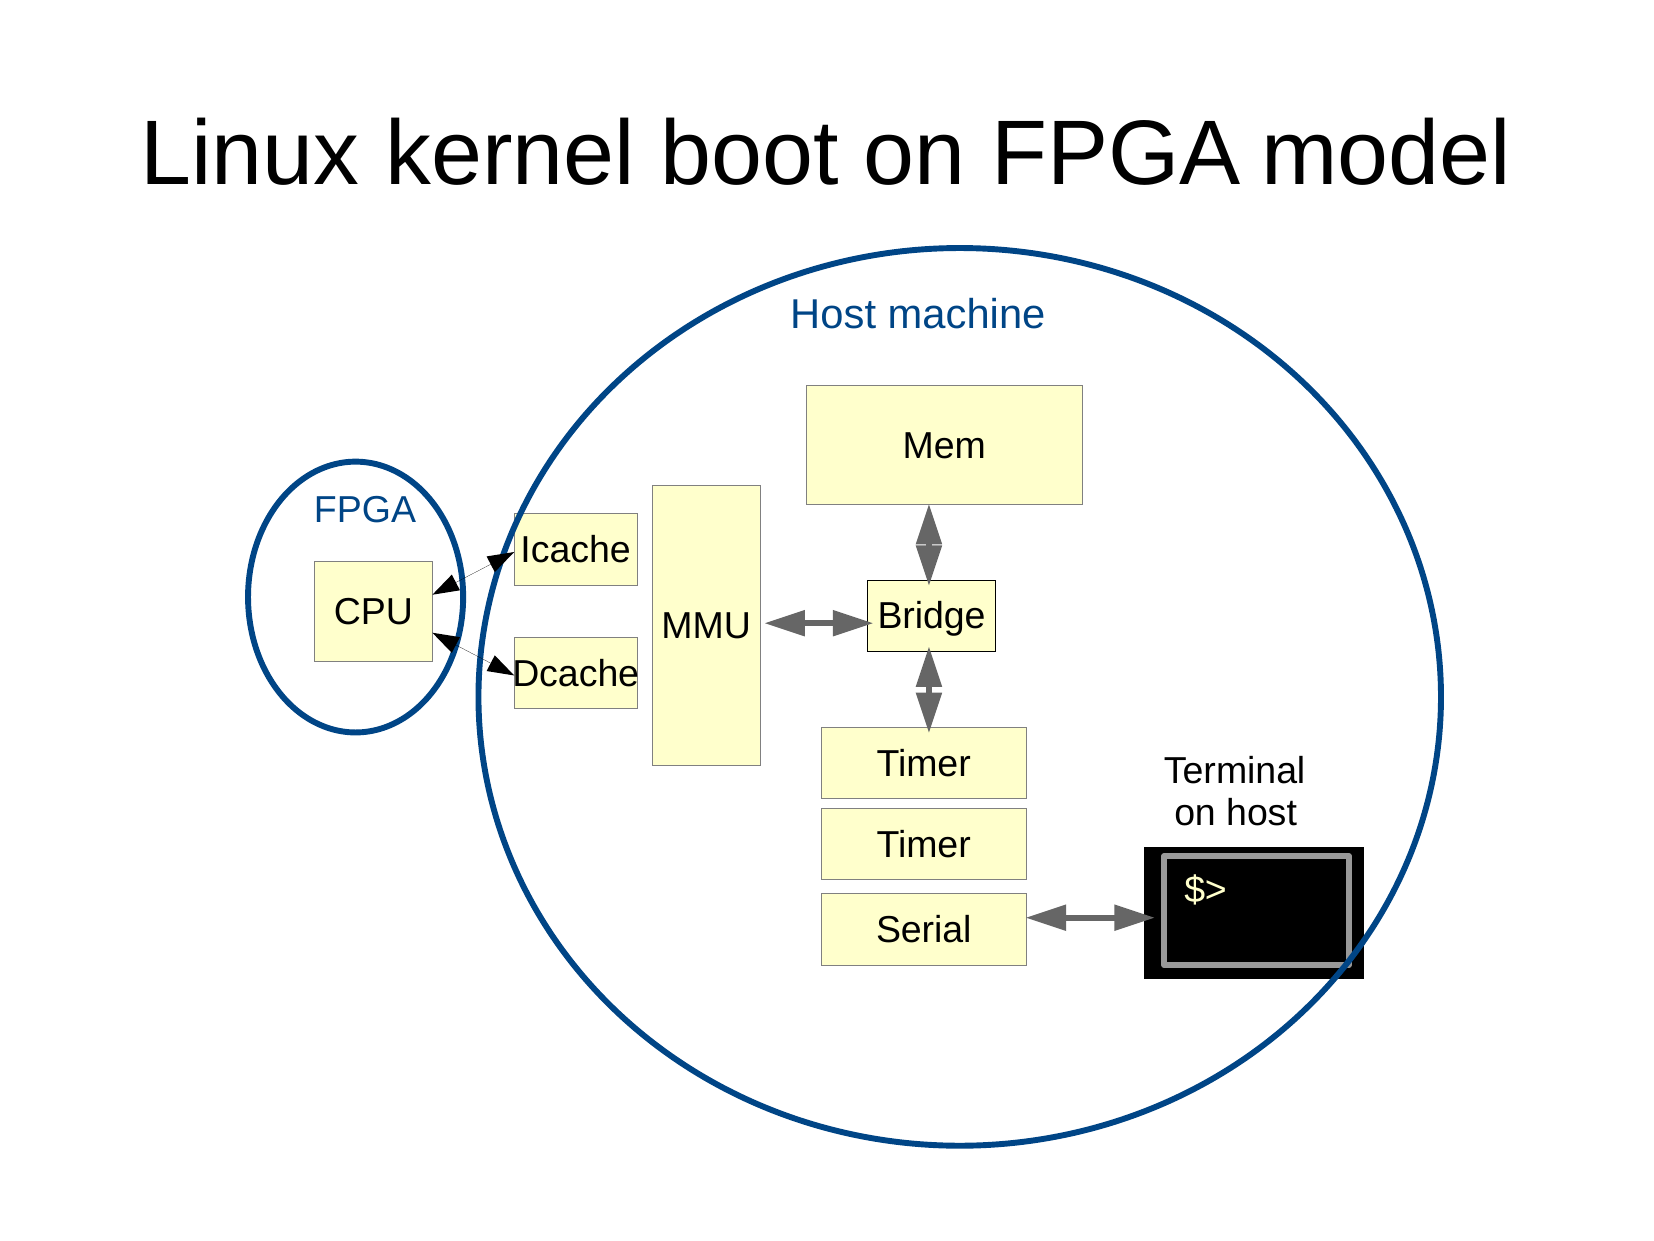

# Linux kernel boot on FPGA model
Host machine
Mem
FPGA
MMU
Icache
CPU
Bridge
Dcache
Timer
Terminal
 on host
Timer
$>
Serial